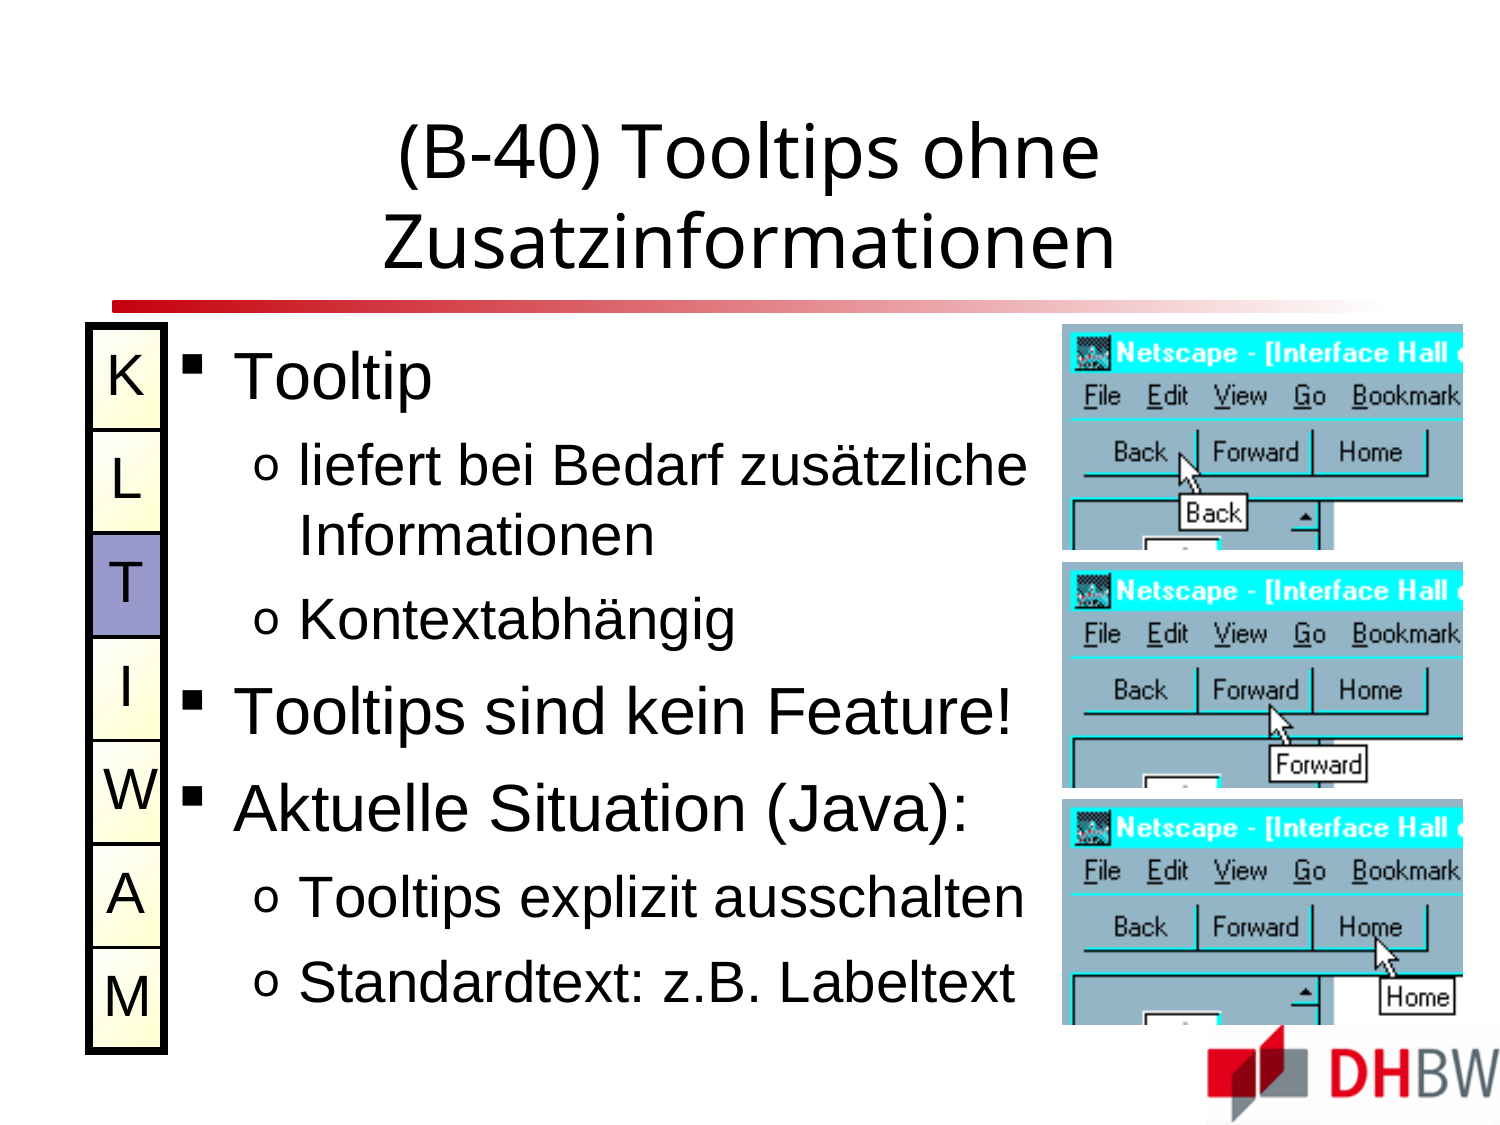

# (B-40) Tooltips ohne Zusatzinformationen
Tooltip
liefert bei Bedarf zusätzliche Informationen
Kontextabhängig
Tooltips sind kein Feature!
Aktuelle Situation (Java):
Tooltips explizit ausschalten
Standardtext: z.B. Labeltext
| K |
| --- |
| L |
| T |
| I |
| W |
| A |
| M |